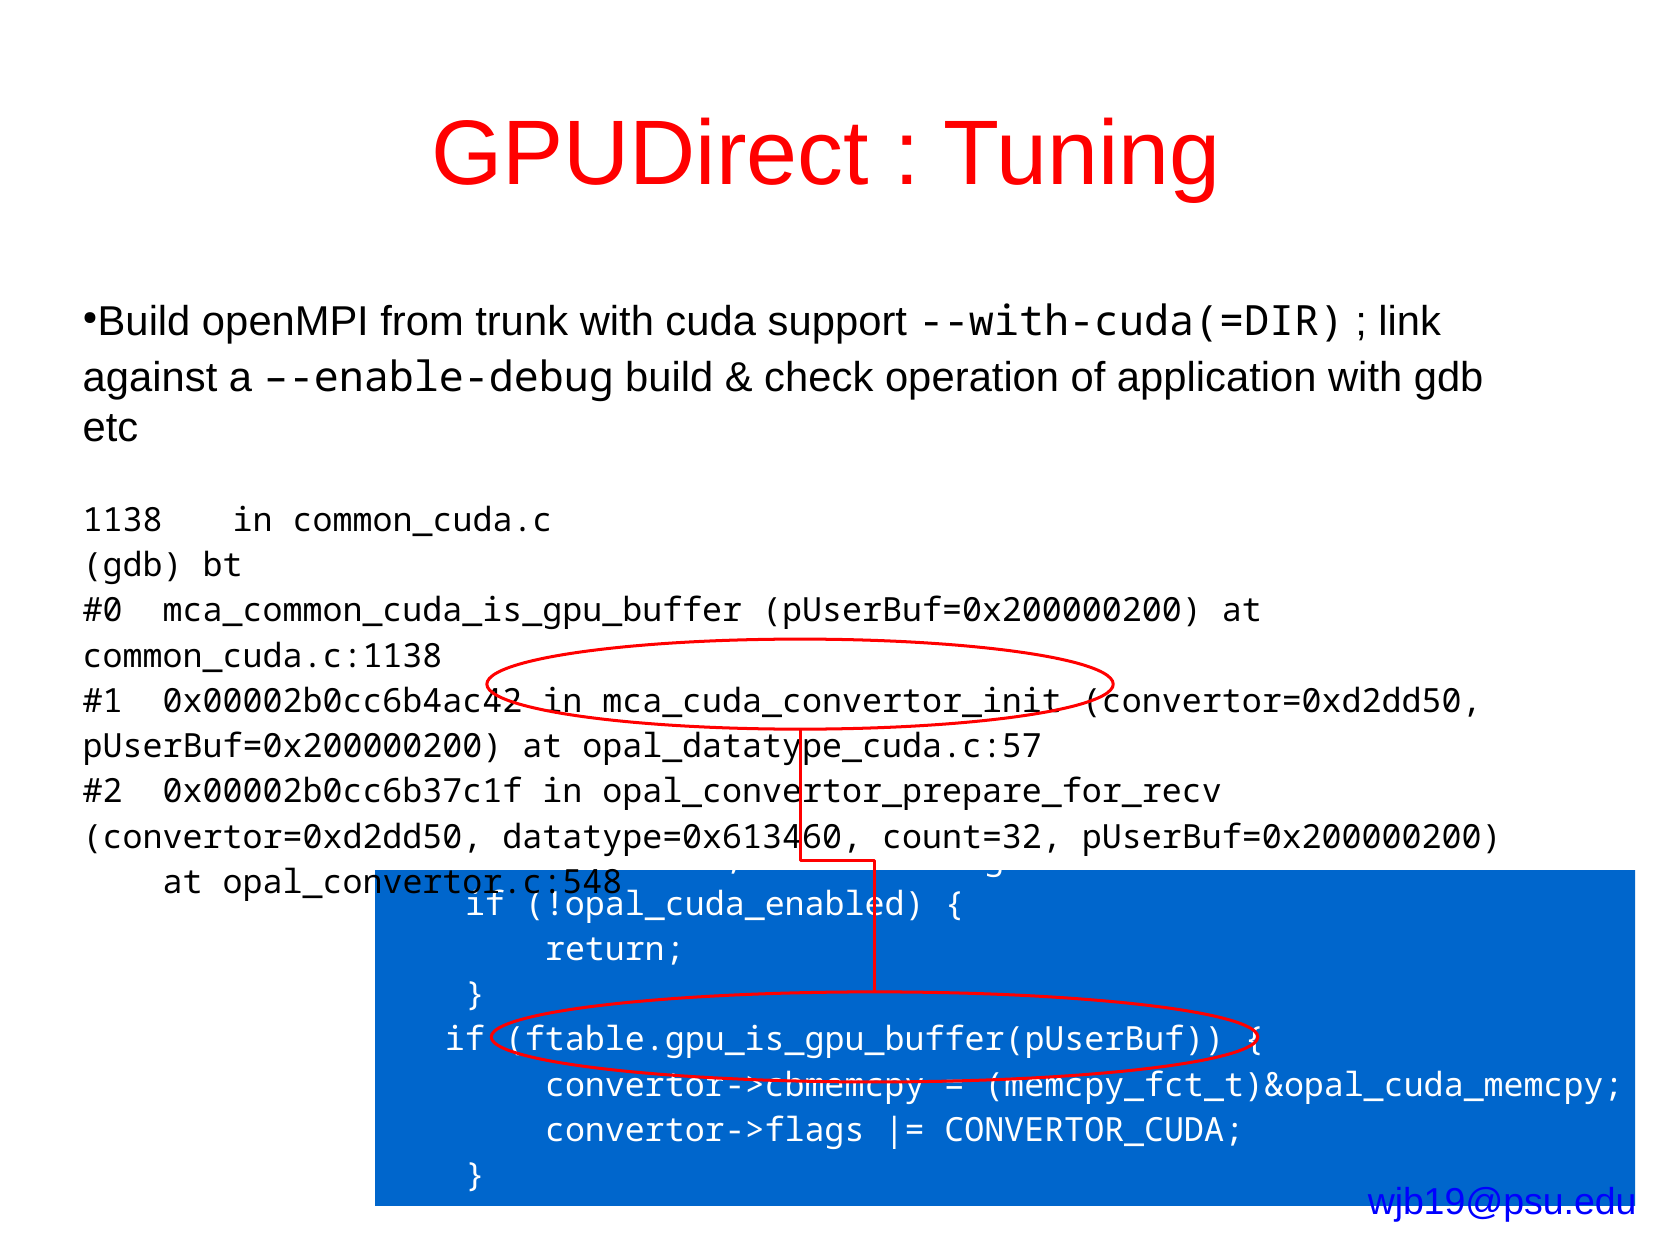

# GPUDirect : Tuning
Build openMPI from trunk with cuda support --with-cuda(=DIR) ; link against a –-enable-debug build & check operation of application with gdb etc
1138	in common_cuda.c
(gdb) bt
#0 mca_common_cuda_is_gpu_buffer (pUserBuf=0x200000200) at common_cuda.c:1138
#1 0x00002b0cc6b4ac42 in mca_cuda_convertor_init (convertor=0xd2dd50, pUserBuf=0x200000200) at opal_datatype_cuda.c:57
#2 0x00002b0cc6b37c1f in opal_convertor_prepare_for_recv (convertor=0xd2dd50, datatype=0x613460, count=32, pUserBuf=0x200000200)
 at opal_convertor.c:548
/* If not enabled, then nothing else to do */
 if (!opal_cuda_enabled) {
 return;
 }
 if (ftable.gpu_is_gpu_buffer(pUserBuf)) {
 convertor->cbmemcpy = (memcpy_fct_t)&opal_cuda_memcpy;
 convertor->flags |= CONVERTOR_CUDA;
 }
}
wjb19@psu.edu